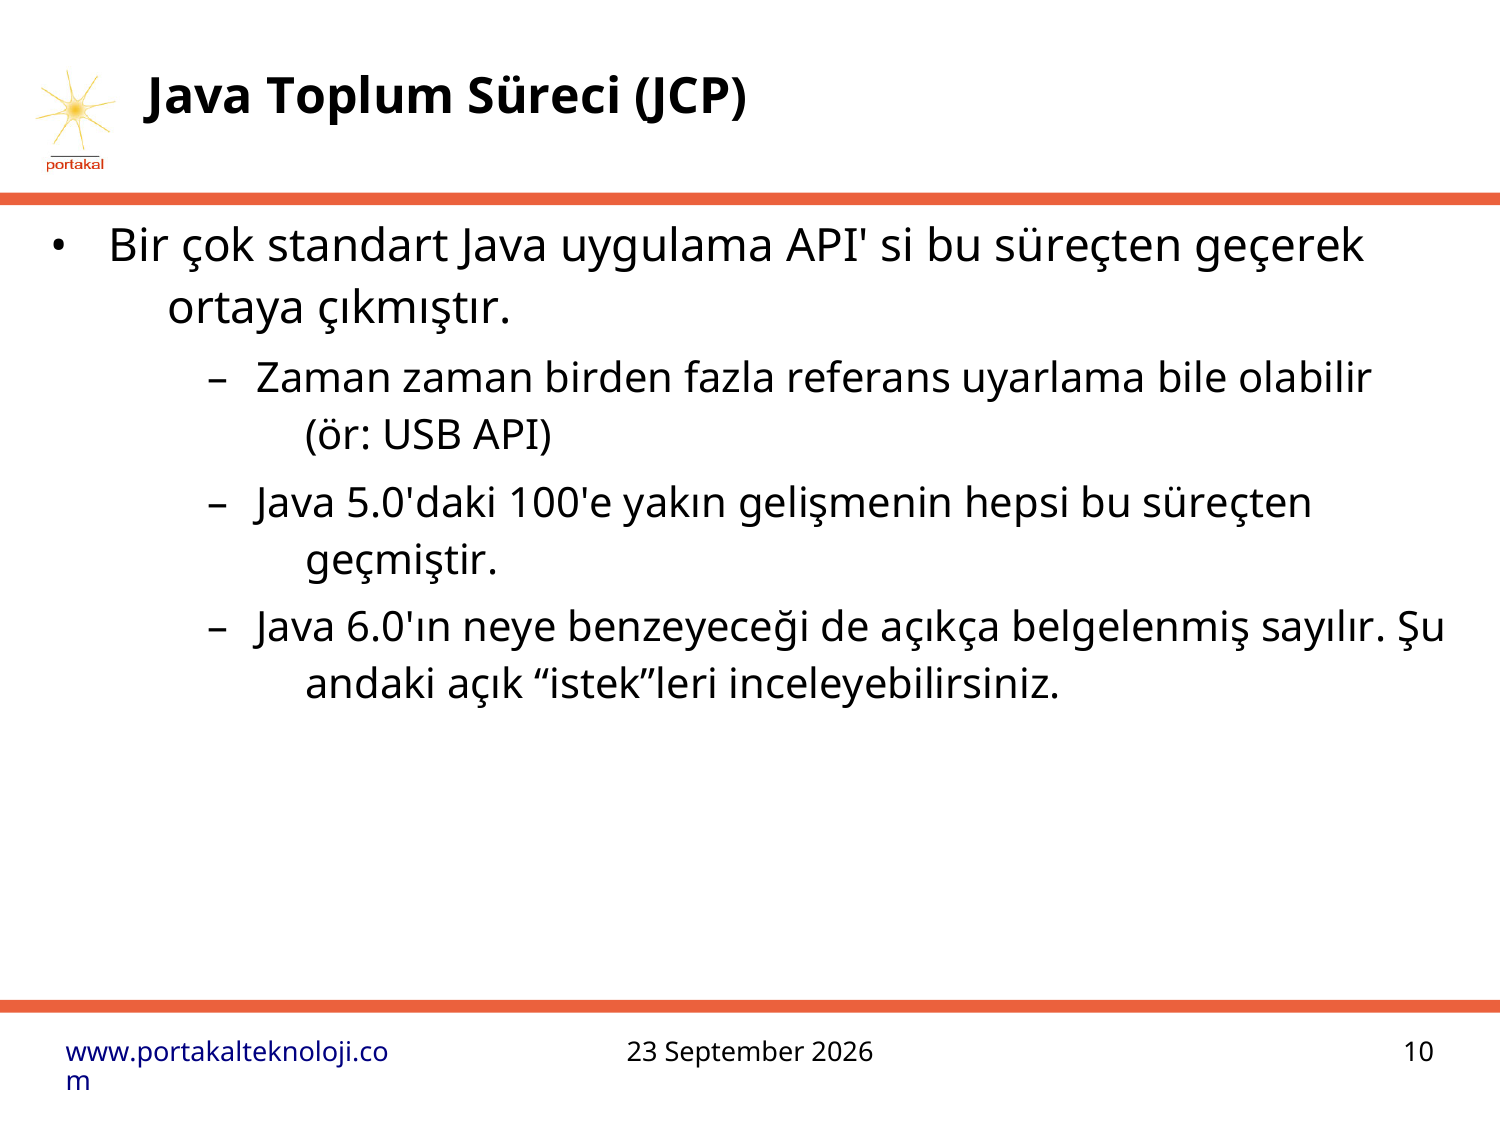

# Java Toplum Süreci (JCP)
Bir çok standart Java uygulama API' si bu süreçten geçerek ortaya çıkmıştır.
Zaman zaman birden fazla referans uyarlama bile olabilir (ör: USB API)
Java 5.0'daki 100'e yakın gelişmenin hepsi bu süreçten geçmiştir.
Java 6.0'ın neye benzeyeceği de açıkça belgelenmiş sayılır. Şu andaki açık “istek”leri inceleyebilirsiniz.